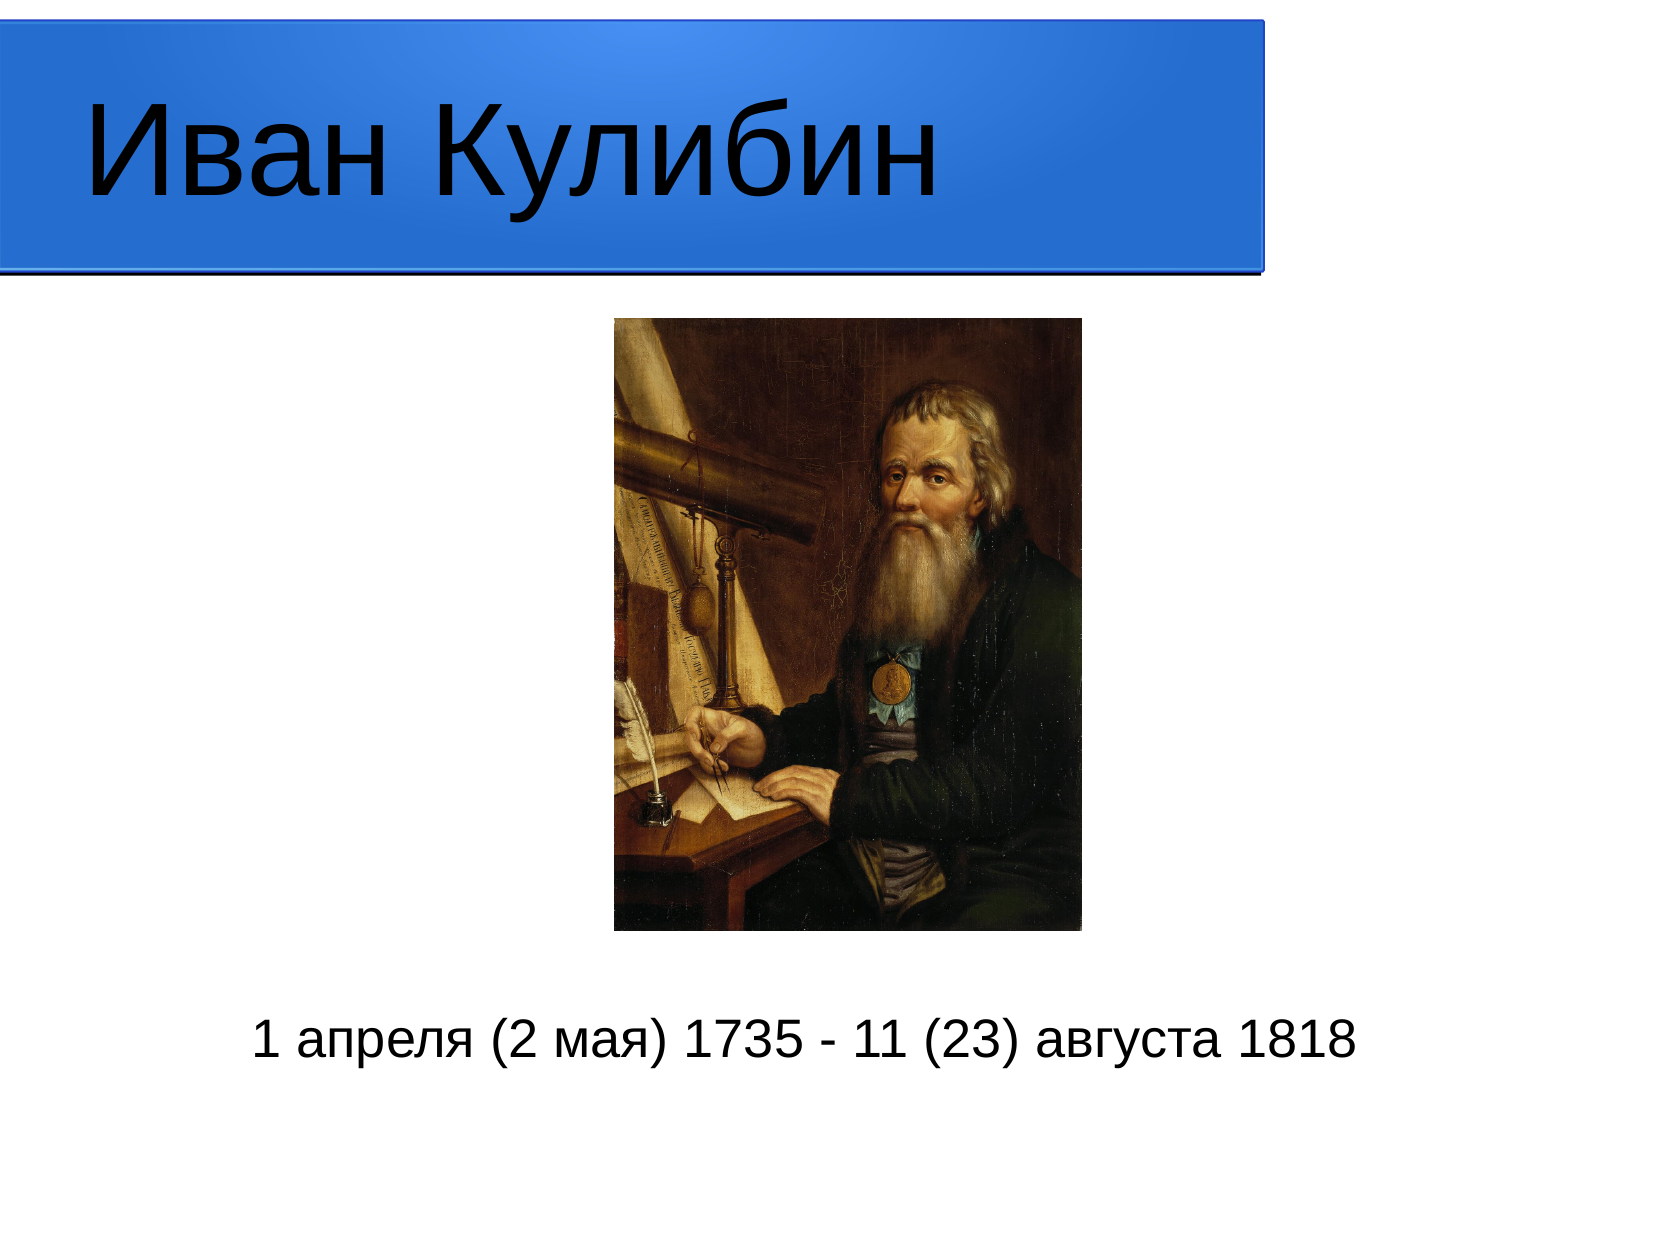

# Иван Кулибин
1 апреля (2 мая) 1735 - 11 (23) августа 1818